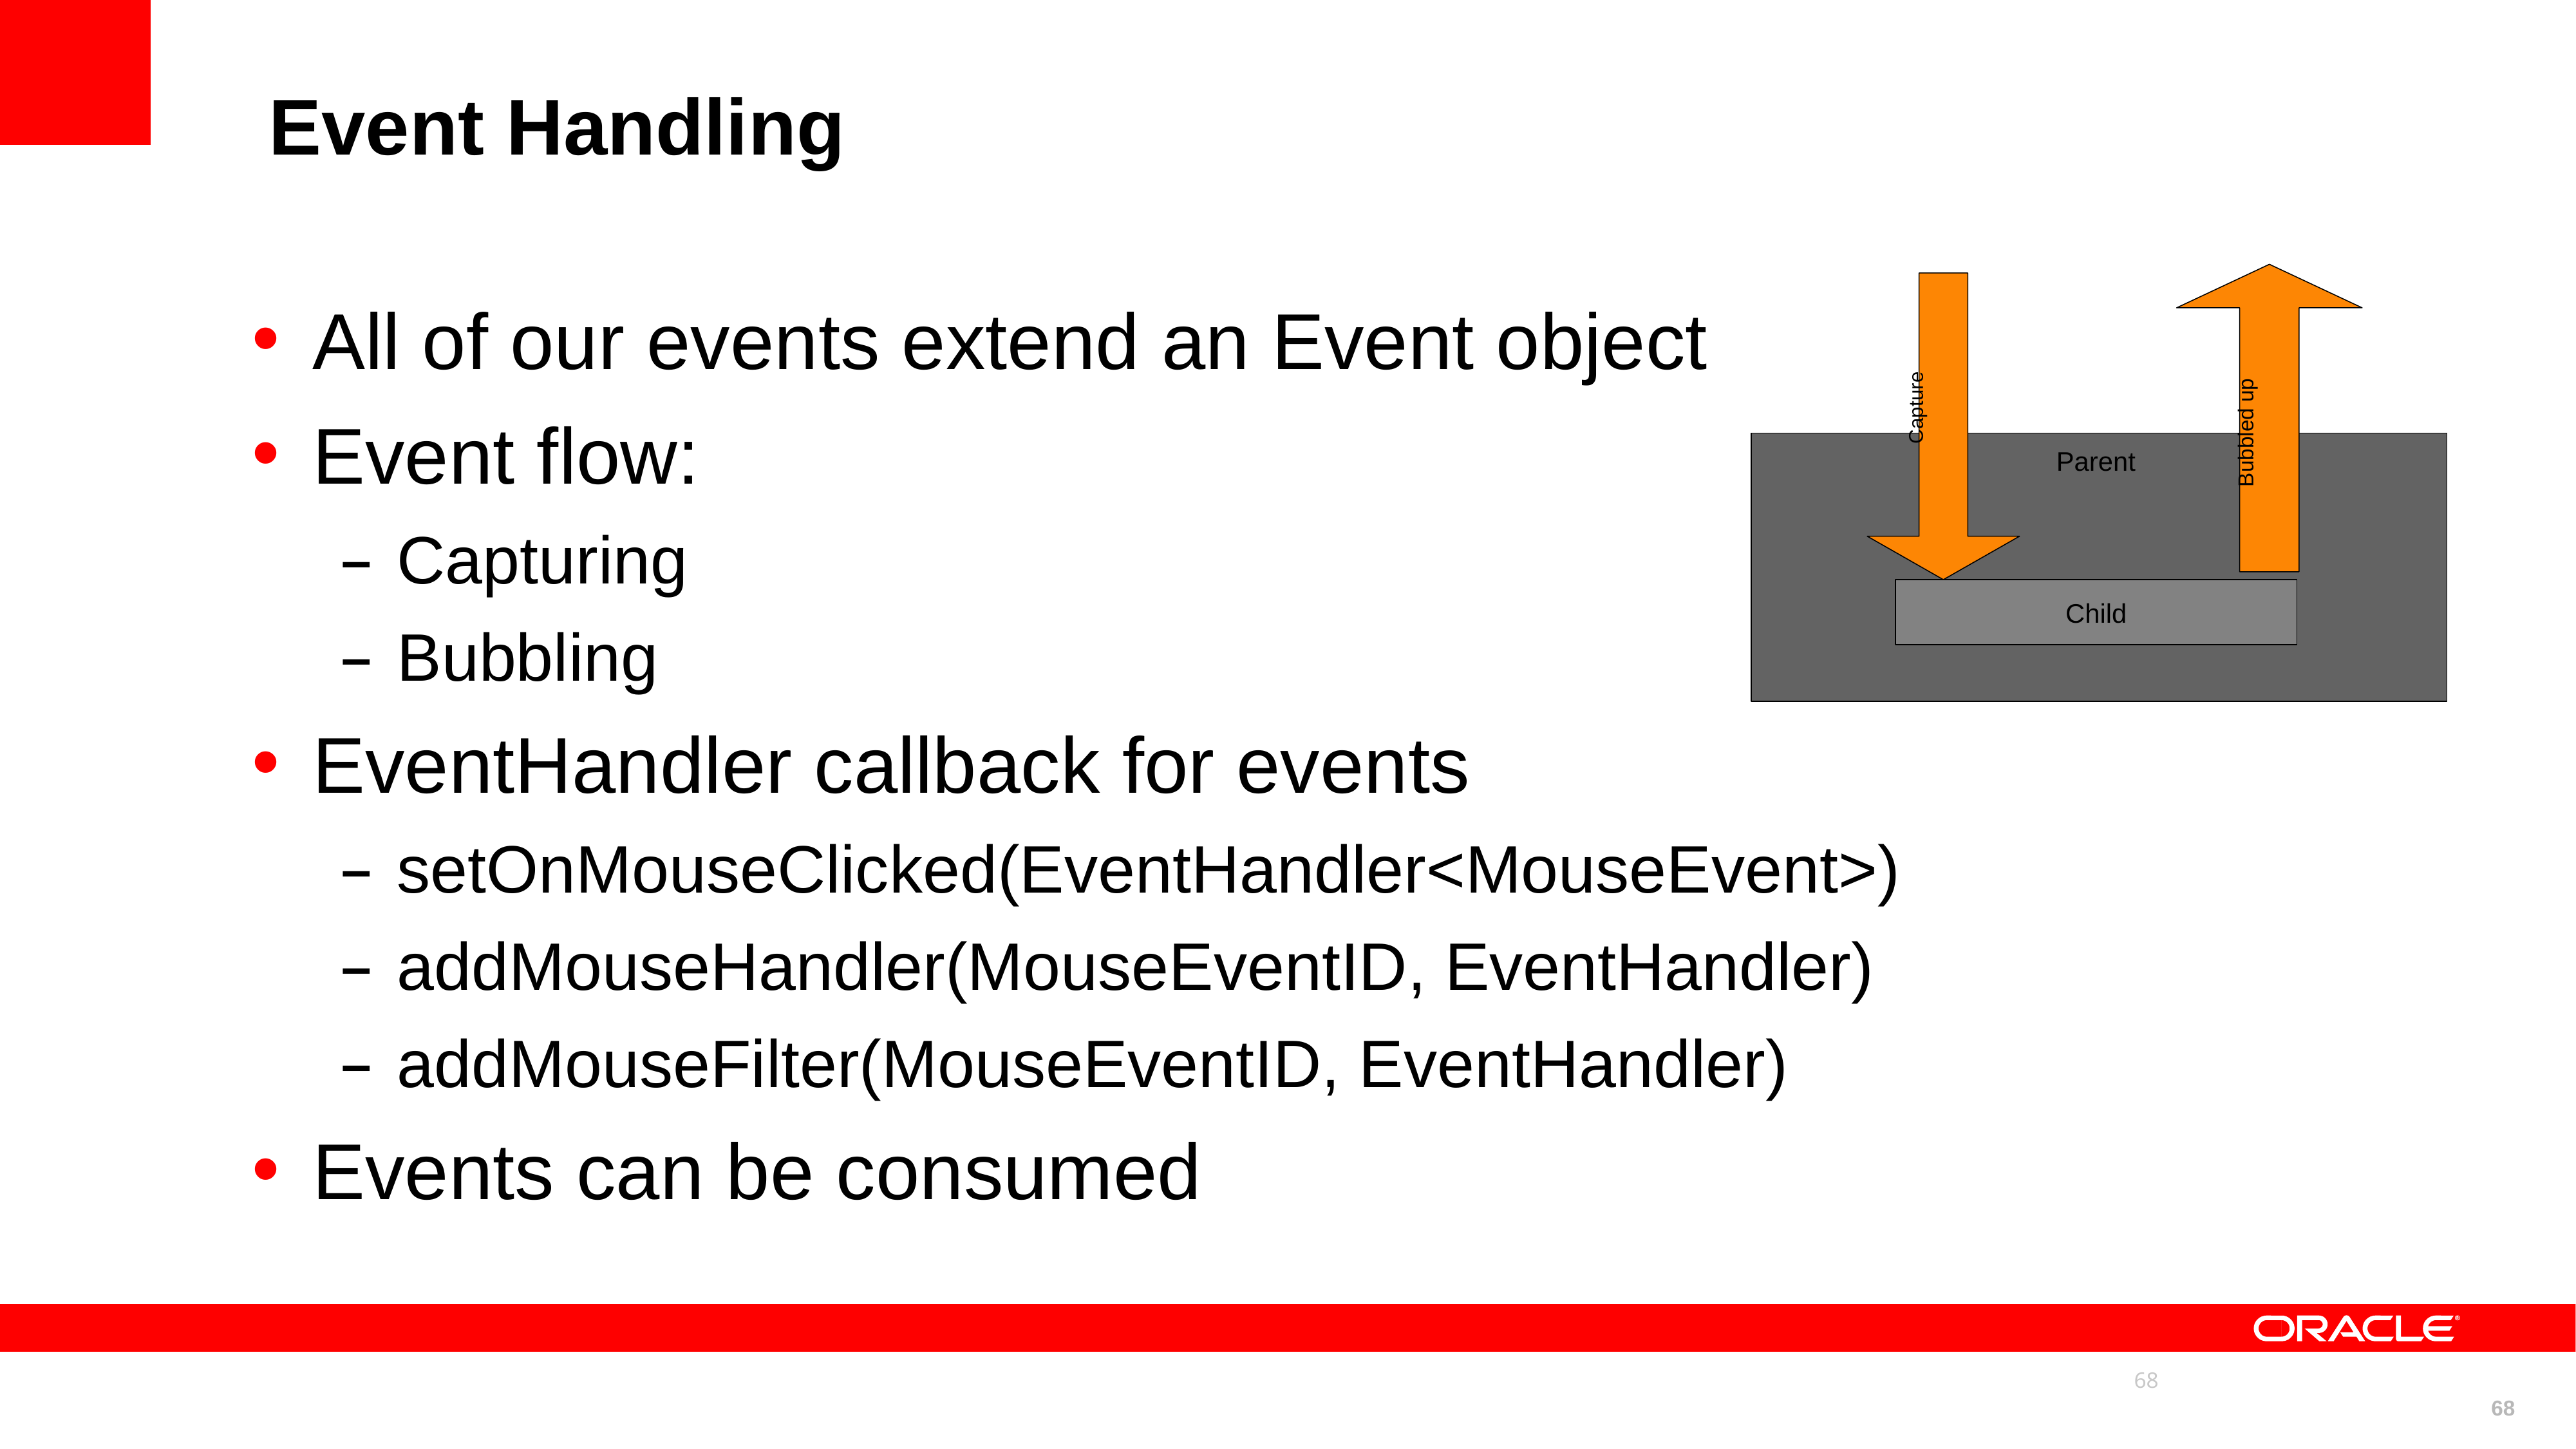

# Event Handling
All of our events extend an Event object
Event flow:
Capturing
Bubbling
EventHandler callback for events
setOnMouseClicked(EventHandler<MouseEvent>)
addMouseHandler(MouseEventID, EventHandler)
addMouseFilter(MouseEventID, EventHandler)
Events can be consumed
Capture
Bubbled up
Parent
Child